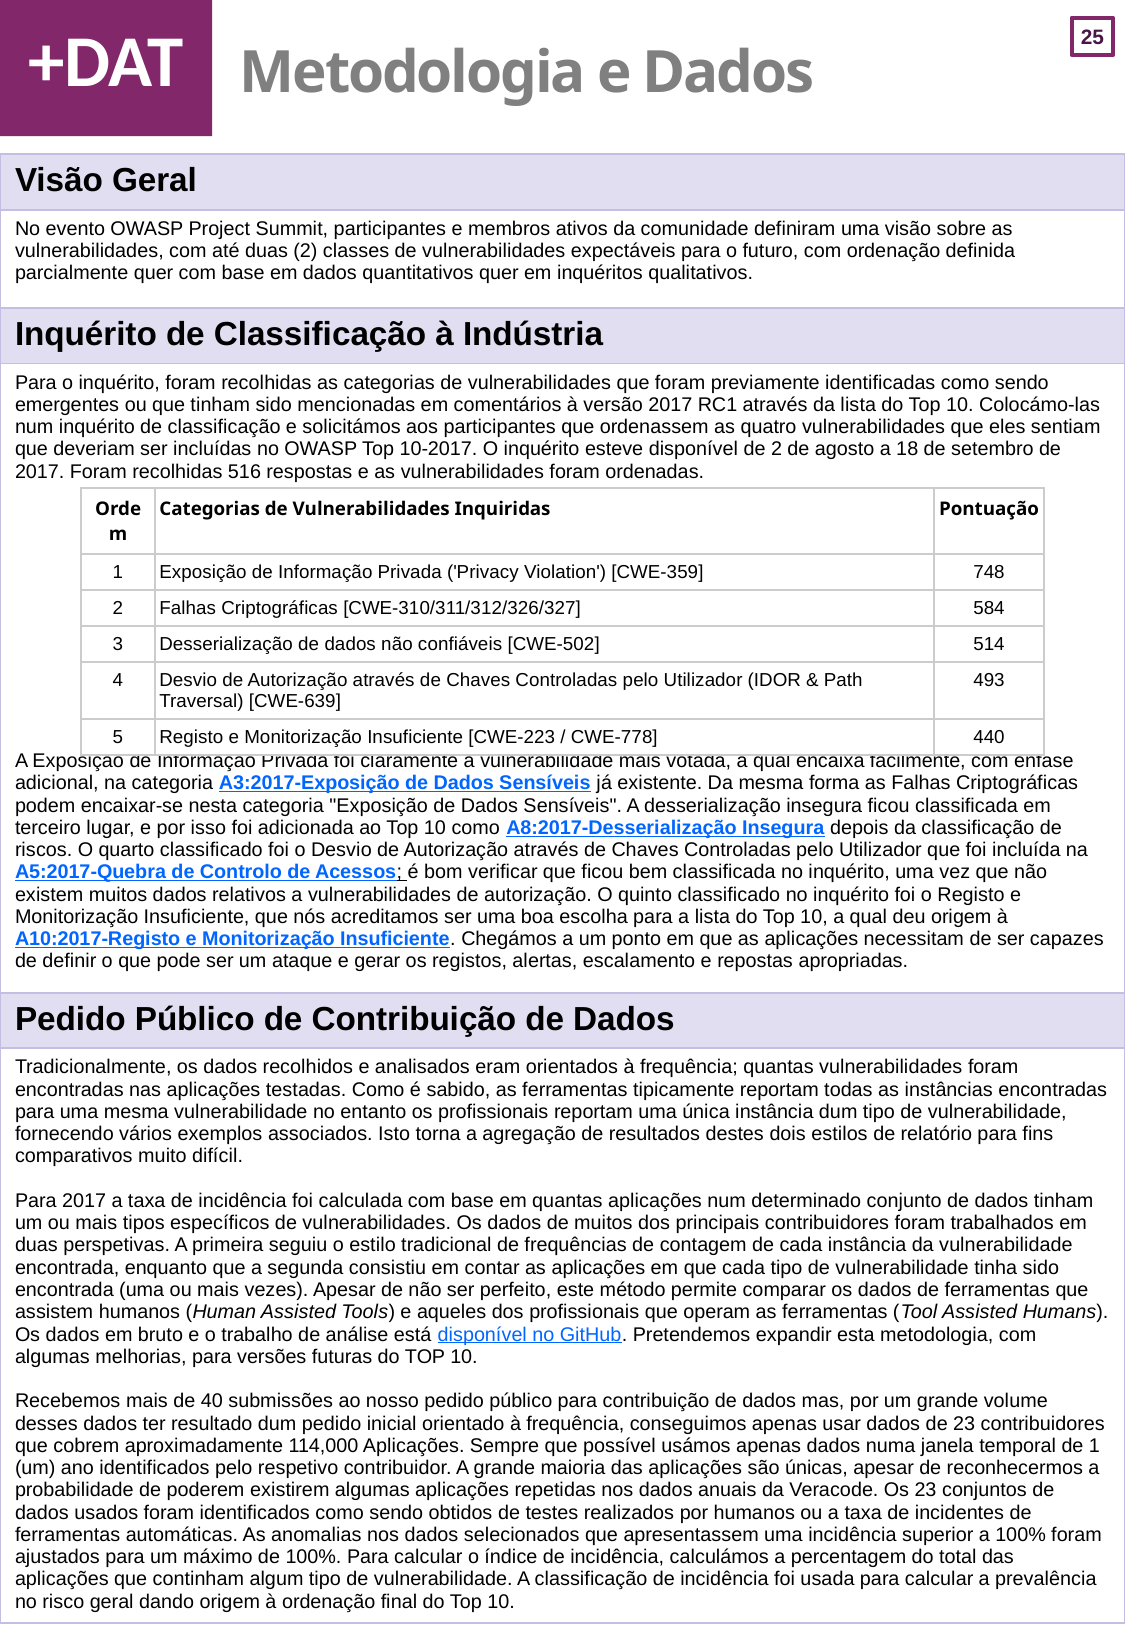

+DAT
Metodologia e Dados
| Visão Geral |
| --- |
| No evento OWASP Project Summit, participantes e membros ativos da comunidade definiram uma visão sobre as vulnerabilidades, com até duas (2) classes de vulnerabilidades expectáveis para o futuro, com ordenação definida parcialmente quer com base em dados quantitativos quer em inquéritos qualitativos. |
| Inquérito de Classificação à Indústria |
| Para o inquérito, foram recolhidas as categorias de vulnerabilidades que foram previamente identificadas como sendo emergentes ou que tinham sido mencionadas em comentários à versão 2017 RC1 através da lista do Top 10. Colocámo-las num inquérito de classificação e solicitámos aos participantes que ordenassem as quatro vulnerabilidades que eles sentiam que deveriam ser incluídas no OWASP Top 10-2017. O inquérito esteve disponível de 2 de agosto a 18 de setembro de 2017. Foram recolhidas 516 respostas e as vulnerabilidades foram ordenadas. A Exposição de Informação Privada foi claramente a vulnerabilidade mais votada, a qual encaixa facilmente, com ênfase adicional, na categoria A3:2017-Exposição de Dados Sensíveis já existente. Da mesma forma as Falhas Criptográficas podem encaixar-se nesta categoria "Exposição de Dados Sensíveis". A desserialização insegura ficou classificada em terceiro lugar, e por isso foi adicionada ao Top 10 como A8:2017-Desserialização Insegura depois da classificação de riscos. O quarto classificado foi o Desvio de Autorização através de Chaves Controladas pelo Utilizador que foi incluída na A5:2017-Quebra de Controlo de Acessos; é bom verificar que ficou bem classificada no inquérito, uma vez que não existem muitos dados relativos a vulnerabilidades de autorização. O quinto classificado no inquérito foi o Registo e Monitorização Insuficiente, que nós acreditamos ser uma boa escolha para a lista do Top 10, a qual deu origem à A10:2017-Registo e Monitorização Insuficiente. Chegámos a um ponto em que as aplicações necessitam de ser capazes de definir o que pode ser um ataque e gerar os registos, alertas, escalamento e repostas apropriadas. |
| Pedido Público de Contribuição de Dados |
| Tradicionalmente, os dados recolhidos e analisados eram orientados à frequência; quantas vulnerabilidades foram encontradas nas aplicações testadas. Como é sabido, as ferramentas tipicamente reportam todas as instâncias encontradas para uma mesma vulnerabilidade no entanto os profissionais reportam uma única instância dum tipo de vulnerabilidade, fornecendo vários exemplos associados. Isto torna a agregação de resultados destes dois estilos de relatório para fins comparativos muito difícil. Para 2017 a taxa de incidência foi calculada com base em quantas aplicações num determinado conjunto de dados tinham um ou mais tipos específicos de vulnerabilidades. Os dados de muitos dos principais contribuidores foram trabalhados em duas perspetivas. A primeira seguiu o estilo tradicional de frequências de contagem de cada instância da vulnerabilidade encontrada, enquanto que a segunda consistiu em contar as aplicações em que cada tipo de vulnerabilidade tinha sido encontrada (uma ou mais vezes). Apesar de não ser perfeito, este método permite comparar os dados de ferramentas que assistem humanos (Human Assisted Tools) e aqueles dos profissionais que operam as ferramentas (Tool Assisted Humans). Os dados em bruto e o trabalho de análise está disponível no GitHub. Pretendemos expandir esta metodologia, com algumas melhorias, para versões futuras do TOP 10. Recebemos mais de 40 submissões ao nosso pedido público para contribuição de dados mas, por um grande volume desses dados ter resultado dum pedido inicial orientado à frequência, conseguimos apenas usar dados de 23 contribuidores que cobrem aproximadamente 114,000 Aplicações. Sempre que possível usámos apenas dados numa janela temporal de 1 (um) ano identificados pelo respetivo contribuidor. A grande maioria das aplicações são únicas, apesar de reconhecermos a probabilidade de poderem existirem algumas aplicações repetidas nos dados anuais da Veracode. Os 23 conjuntos de dados usados foram identificados como sendo obtidos de testes realizados por humanos ou a taxa de incidentes de ferramentas automáticas. As anomalias nos dados selecionados que apresentassem uma incidência superior a 100% foram ajustados para um máximo de 100%. Para calcular o índice de incidência, calculámos a percentagem do total das aplicações que continham algum tipo de vulnerabilidade. A classificação de incidência foi usada para calcular a prevalência no risco geral dando origem à ordenação final do Top 10. |
| Ordem | Categorias de Vulnerabilidades Inquiridas | Pontuação |
| --- | --- | --- |
| 1 | Exposição de Informação Privada ('Privacy Violation') [CWE-359] | 748 |
| 2 | Falhas Criptográficas [CWE-310/311/312/326/327] | 584 |
| 3 | Desserialização de dados não confiáveis [CWE-502] | 514 |
| 4 | Desvio de Autorização através de Chaves Controladas pelo Utilizador (IDOR & Path Traversal) [CWE-639] | 493 |
| 5 | Registo e Monitorização Insuficiente [CWE-223 / CWE-778] | 440 |